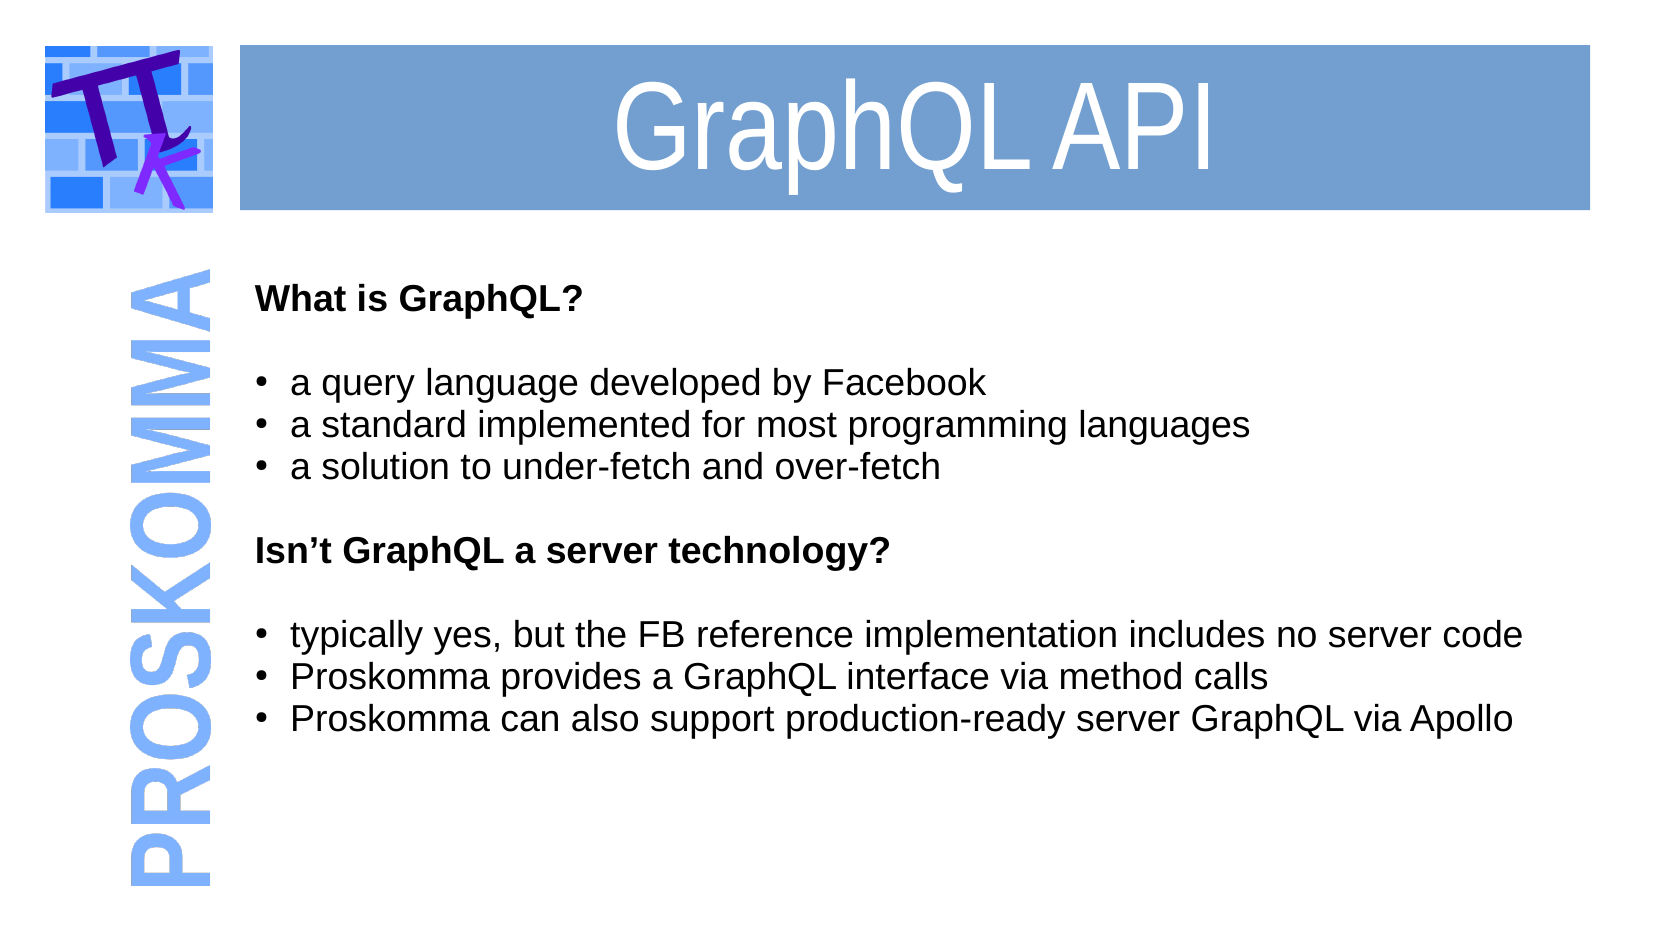

GraphQL API
What is GraphQL?
a query language developed by Facebook
a standard implemented for most programming languages
a solution to under-fetch and over-fetch
Isn’t GraphQL a server technology?
typically yes, but the FB reference implementation includes no server code
Proskomma provides a GraphQL interface via method calls
Proskomma can also support production-ready server GraphQL via Apollo